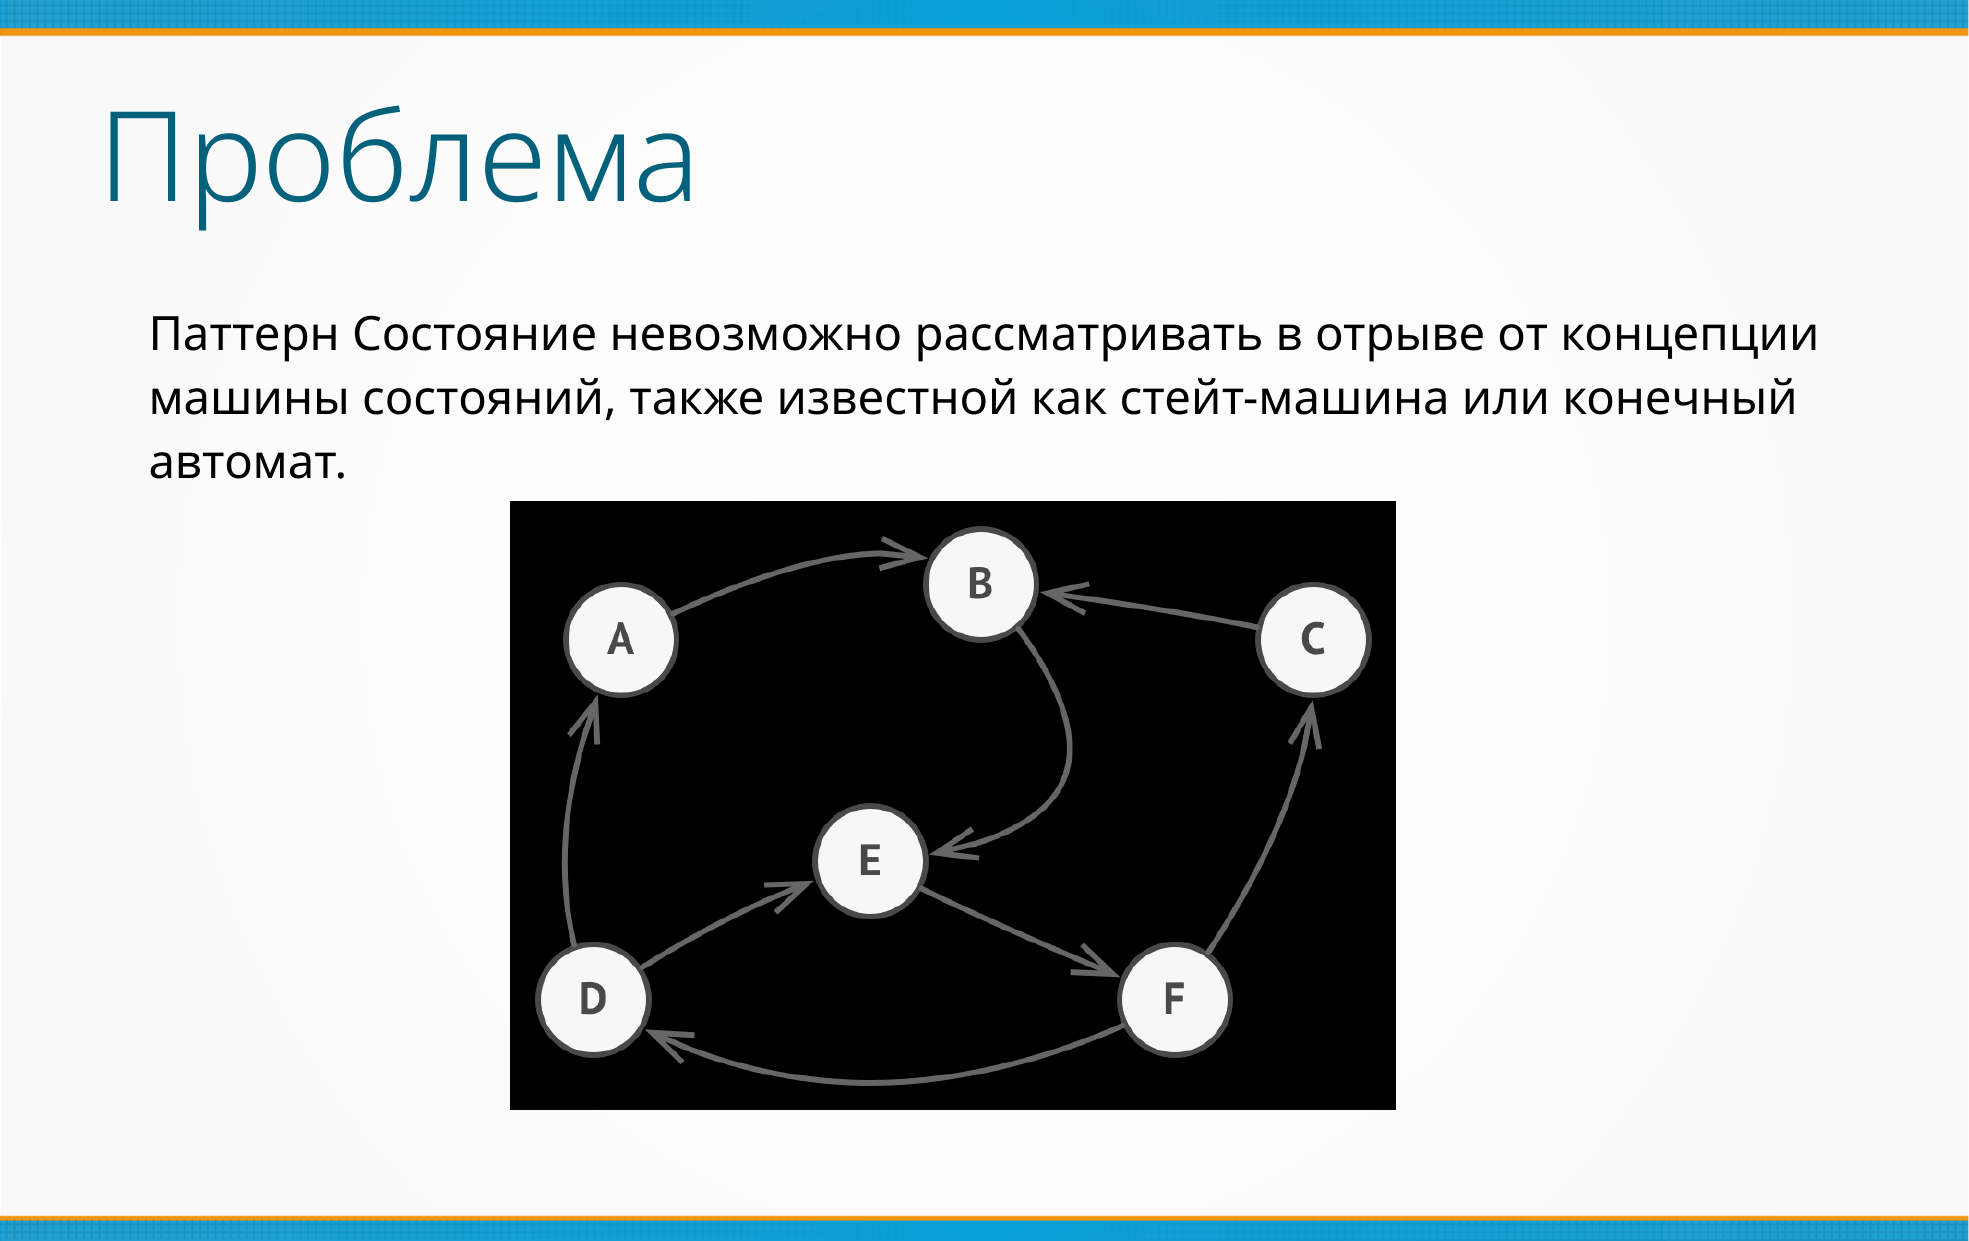

# Проблема
Паттерн Состояние невозможно рассматривать в отрыве от концепции машины состояний, также известной как стейт-машина или конечный автомат.